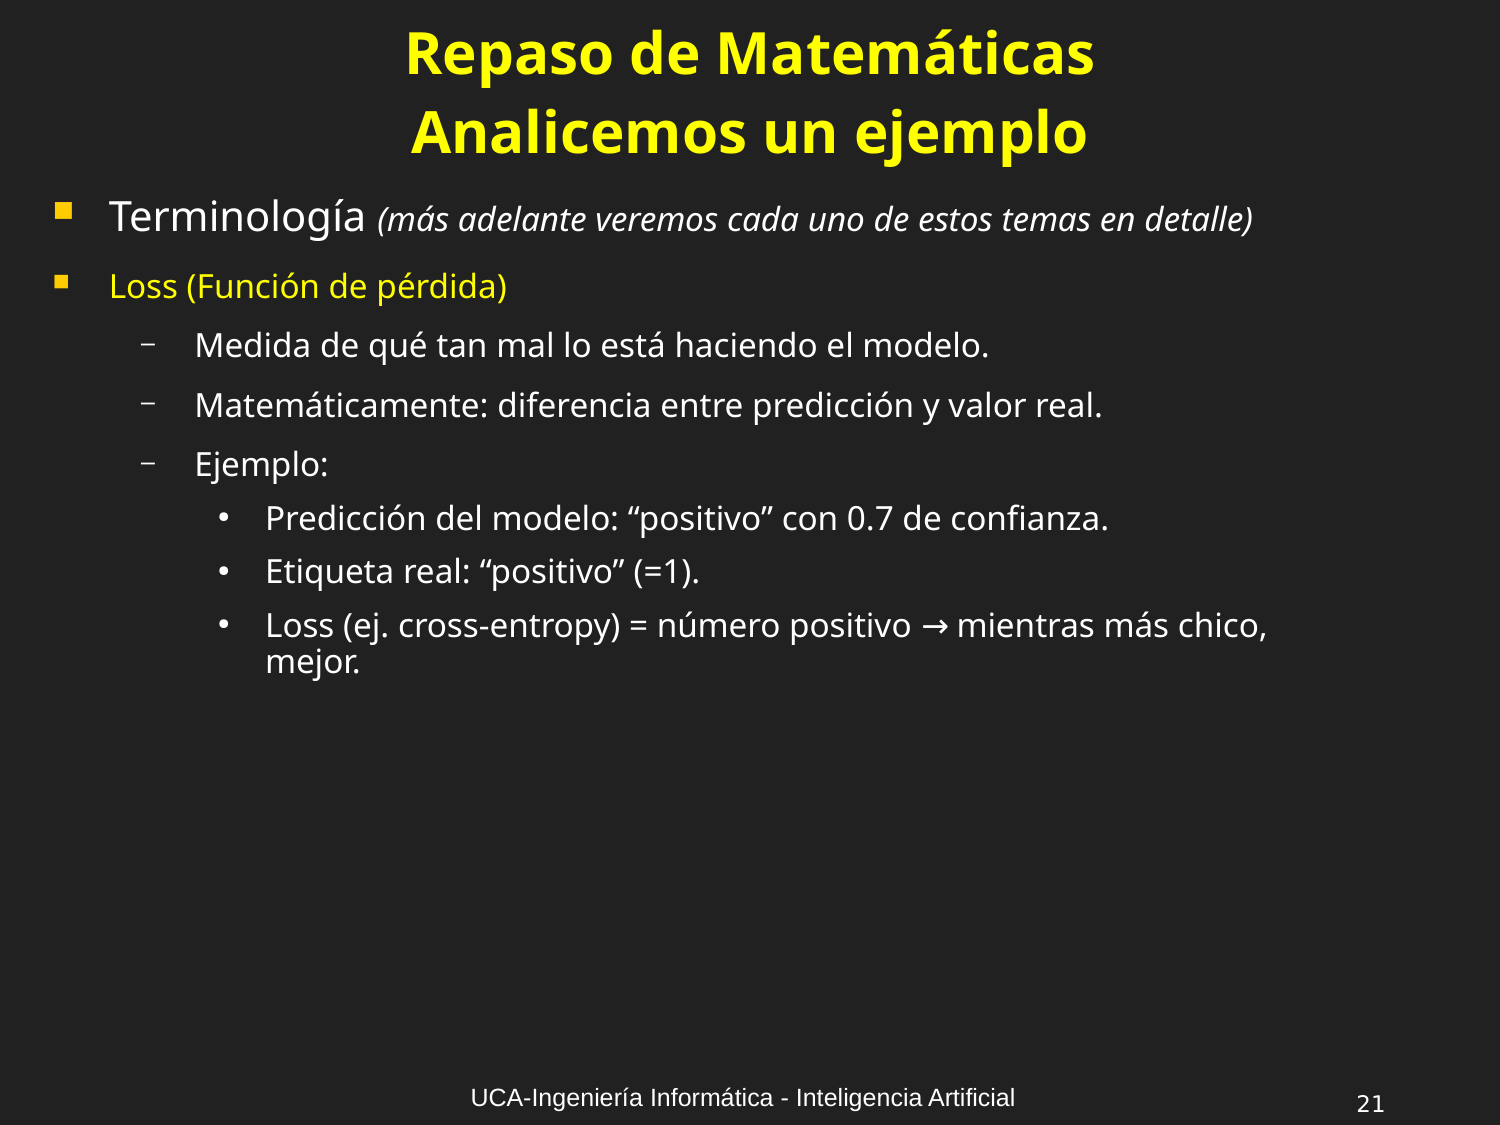

# Repaso de Matemáticas Analicemos un ejemplo
Terminología (más adelante veremos cada uno de estos temas en detalle)
Loss (Función de pérdida)
Medida de qué tan mal lo está haciendo el modelo.
Matemáticamente: diferencia entre predicción y valor real.
Ejemplo:
Predicción del modelo: “positivo” con 0.7 de confianza.
Etiqueta real: “positivo” (=1).
Loss (ej. cross-entropy) = número positivo → mientras más chico, mejor.